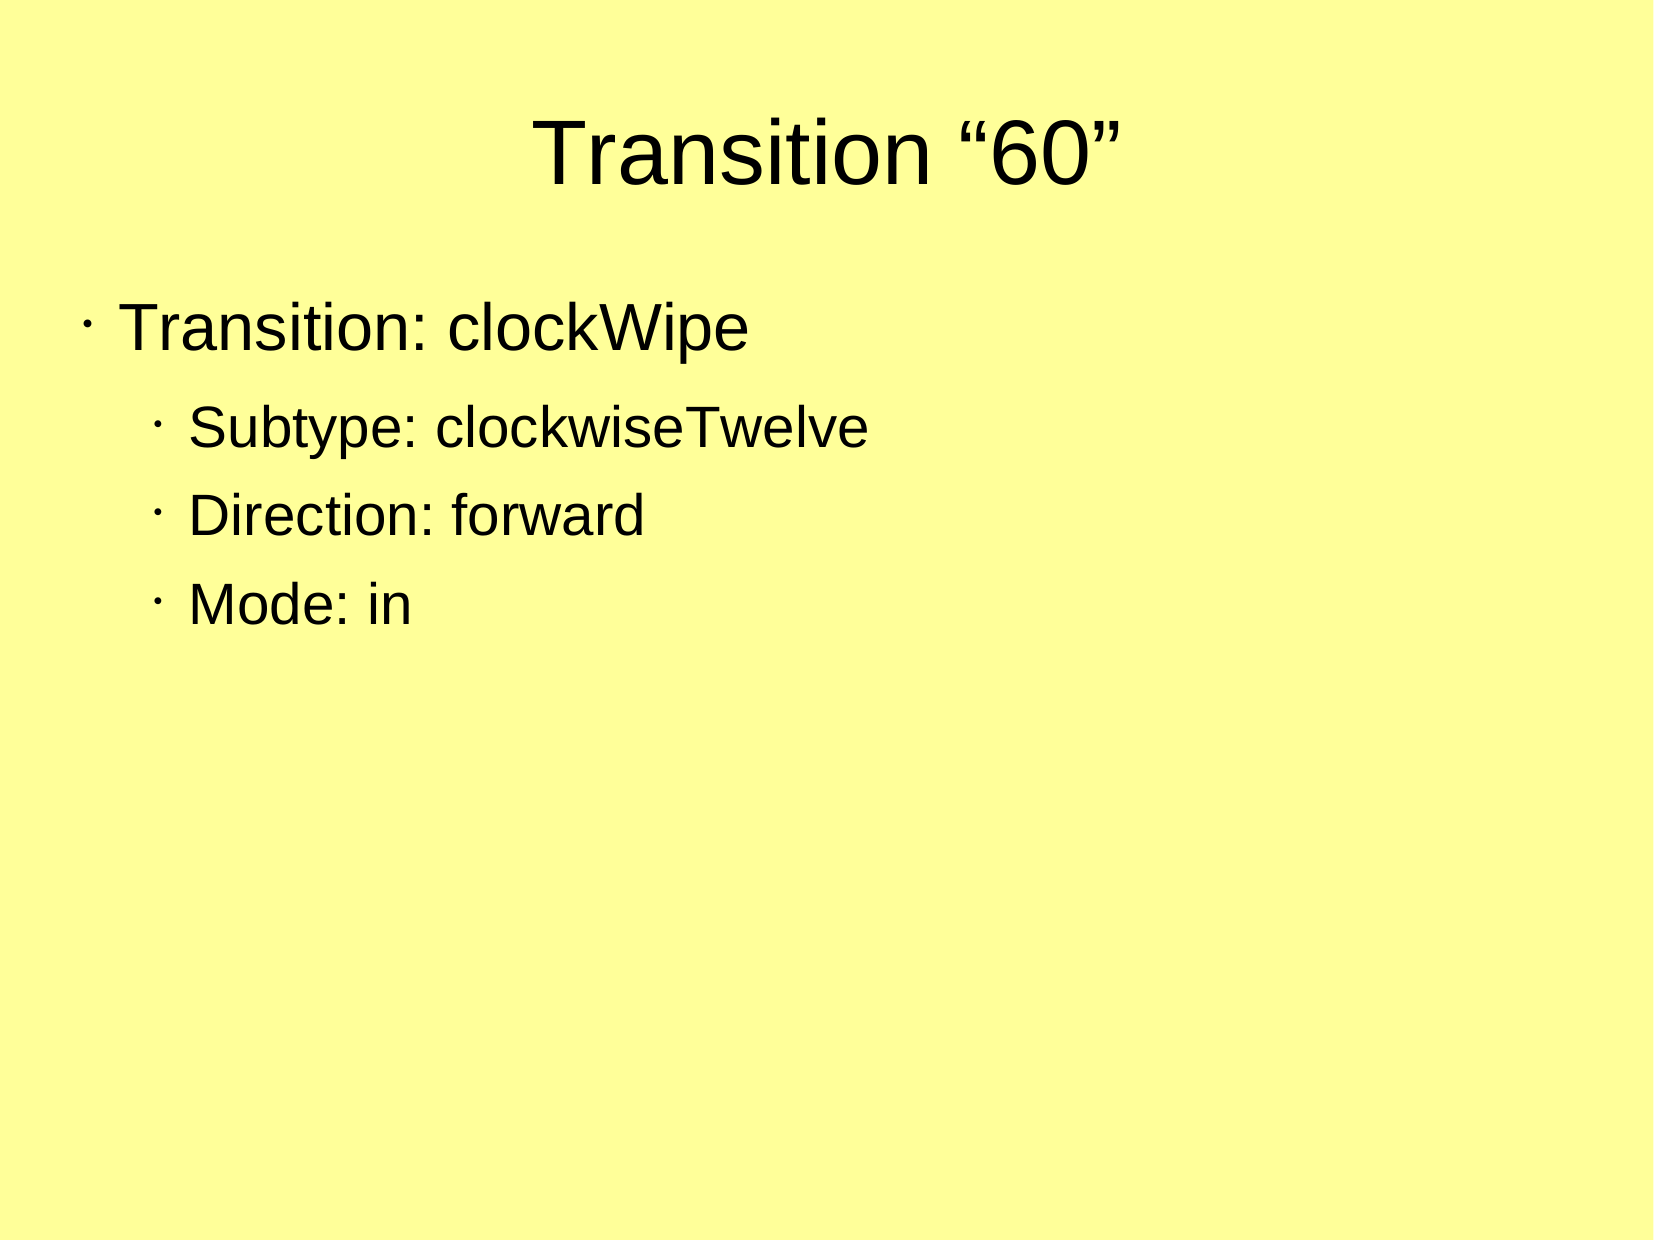

# Transition “60”
Transition: clockWipe
Subtype: clockwiseTwelve
Direction: forward
Mode: in